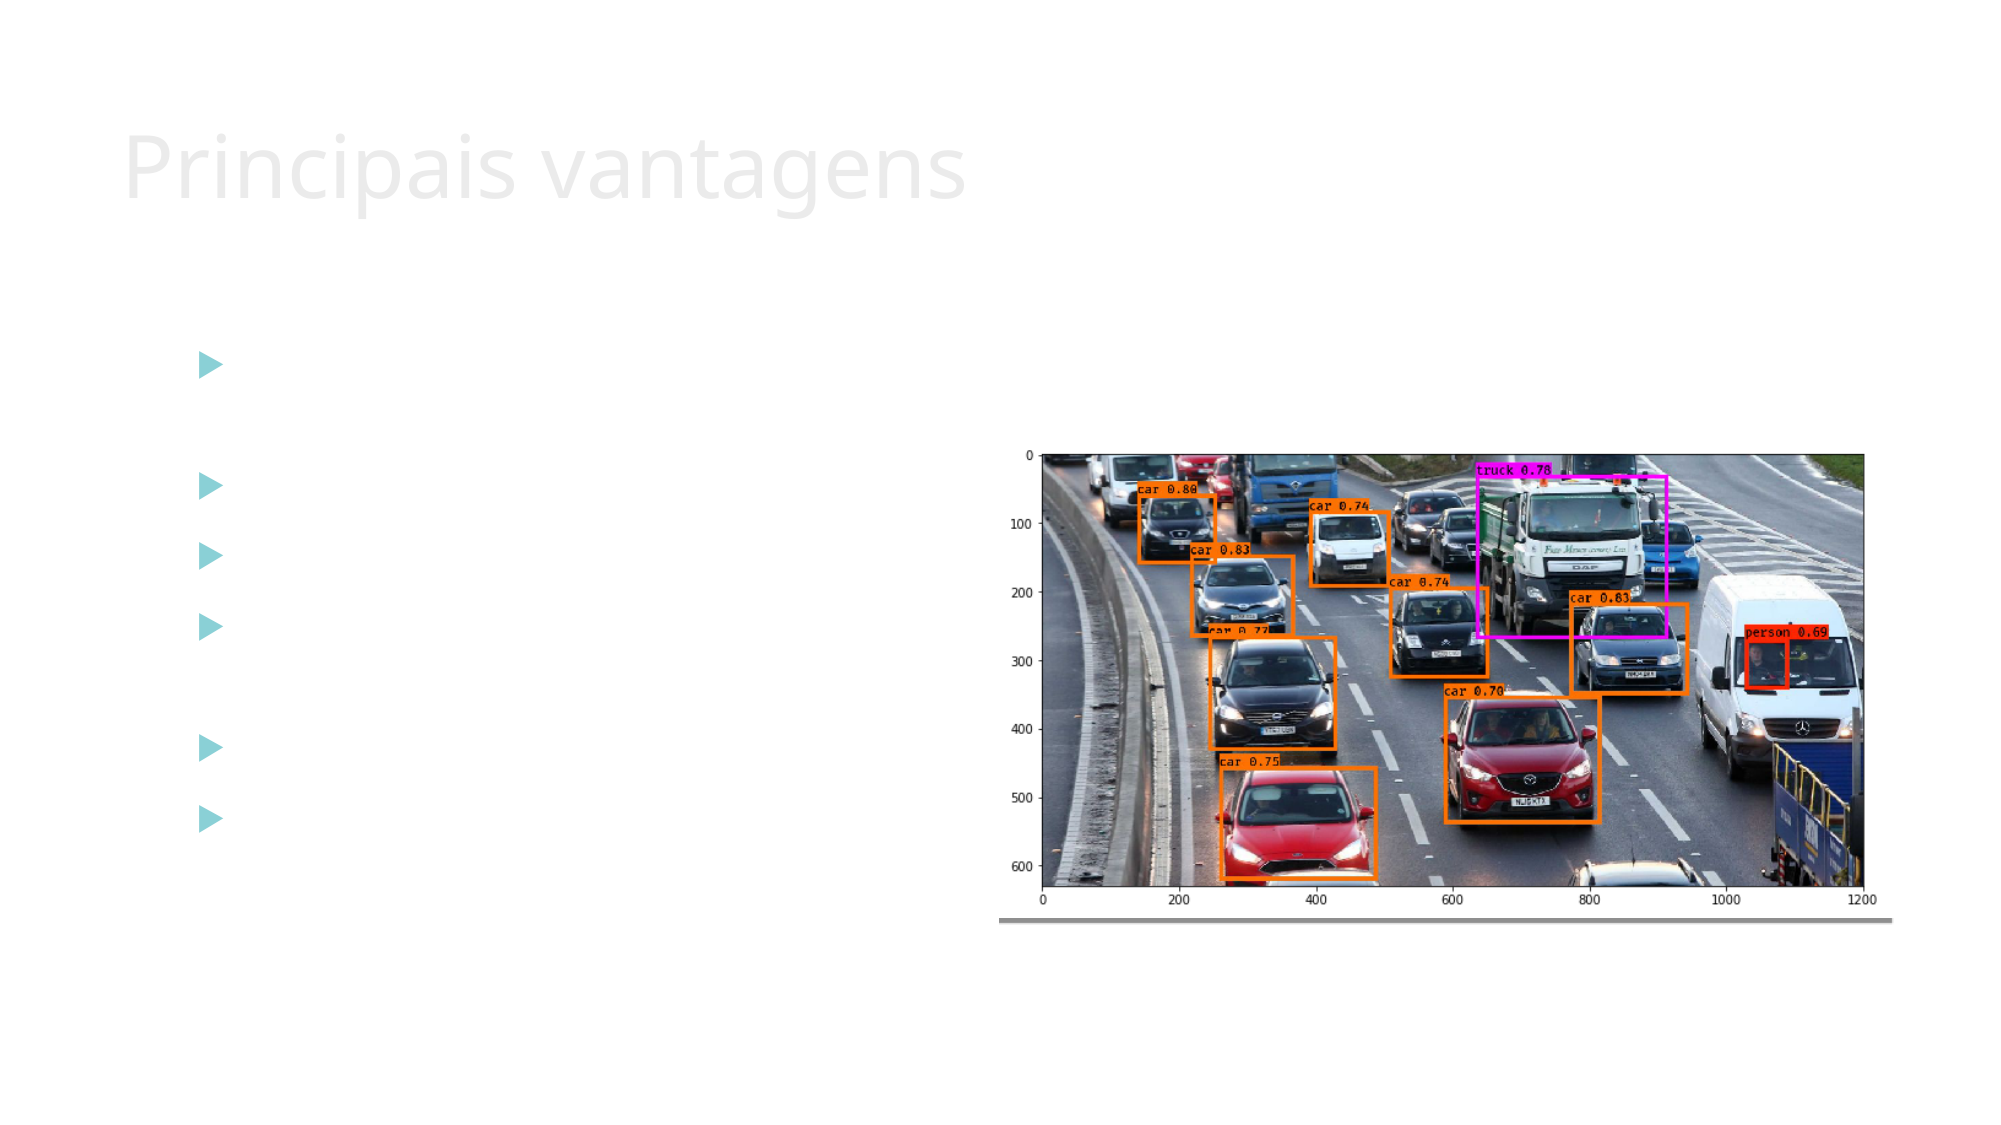

# Principais vantagens
Velocidade (45 frames por segundo)
Código aberto
Eficiência
Realiza a detecção em uma única etapa